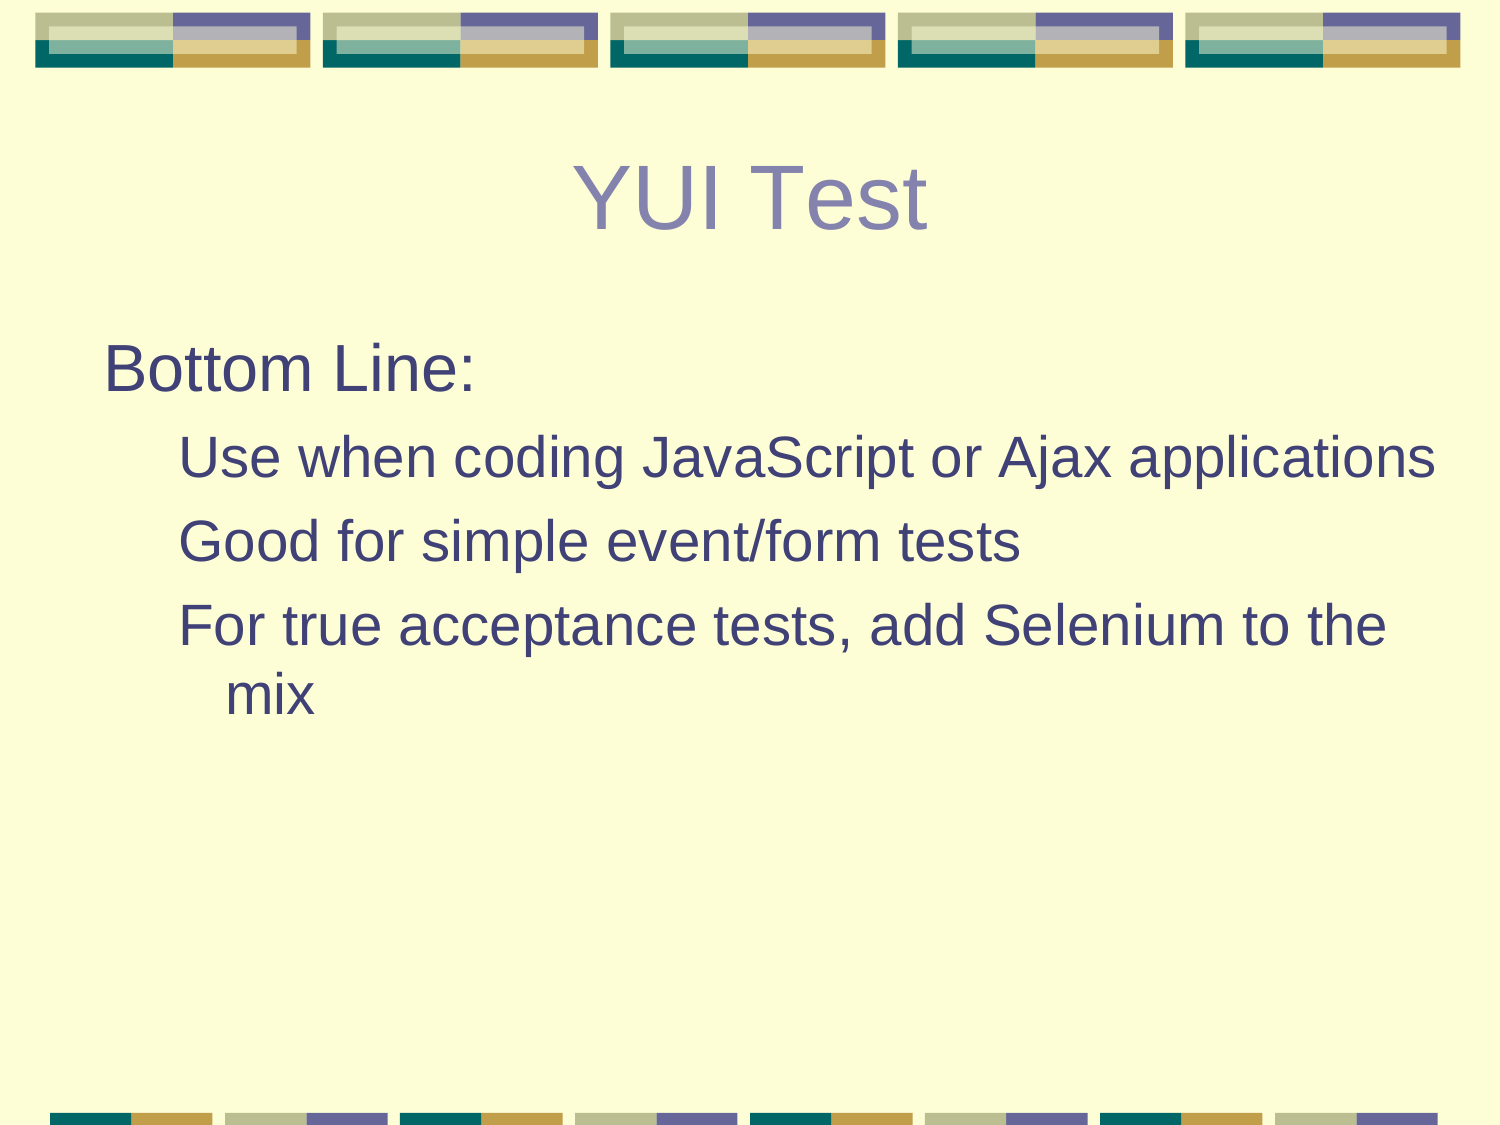

# YUI Test
Bottom Line:
Use when coding JavaScript or Ajax applications
Good for simple event/form tests
For true acceptance tests, add Selenium to the mix